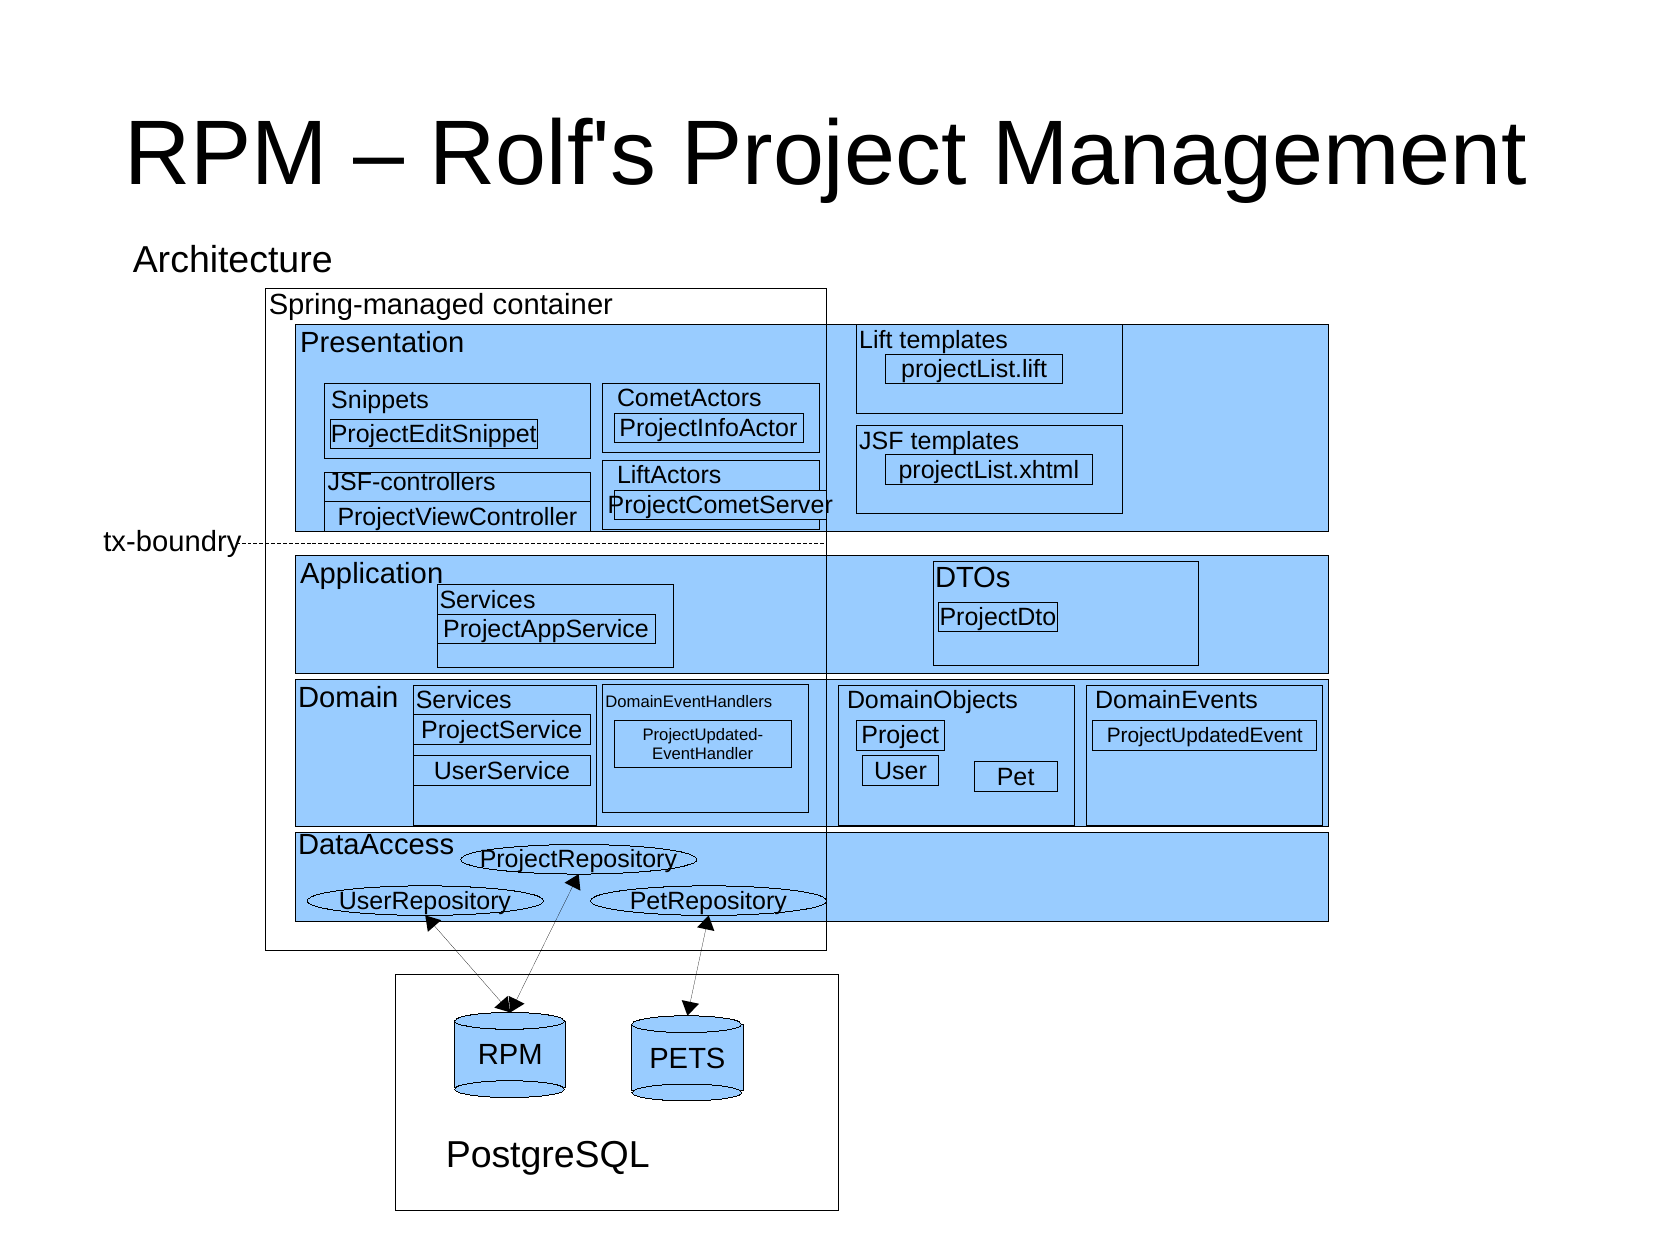

# RPM – Rolf's Project Management
Architecture
Spring-managed container
Presentation
Lift templates
projectList.lift
CometActors
Snippets
ProjectInfoActor
ProjectEditSnippet
JSF templates
LiftActors
projectList.xhtml
JSF-controllers
ProjectCometServer
ProjectViewController
tx-boundry
Application
DTOs
Services
ProjectDto
ProjectAppService
Domain
Services
DomainObjects
DomainEvents
DomainEventHandlers
ProjectService
ProjectUpdated-
EventHandler
Project
ProjectUpdatedEvent
UserService
User
Pet
DataAccess
ProjectRepository
UserRepository
PetRepository
RPM
PETS
PostgreSQL